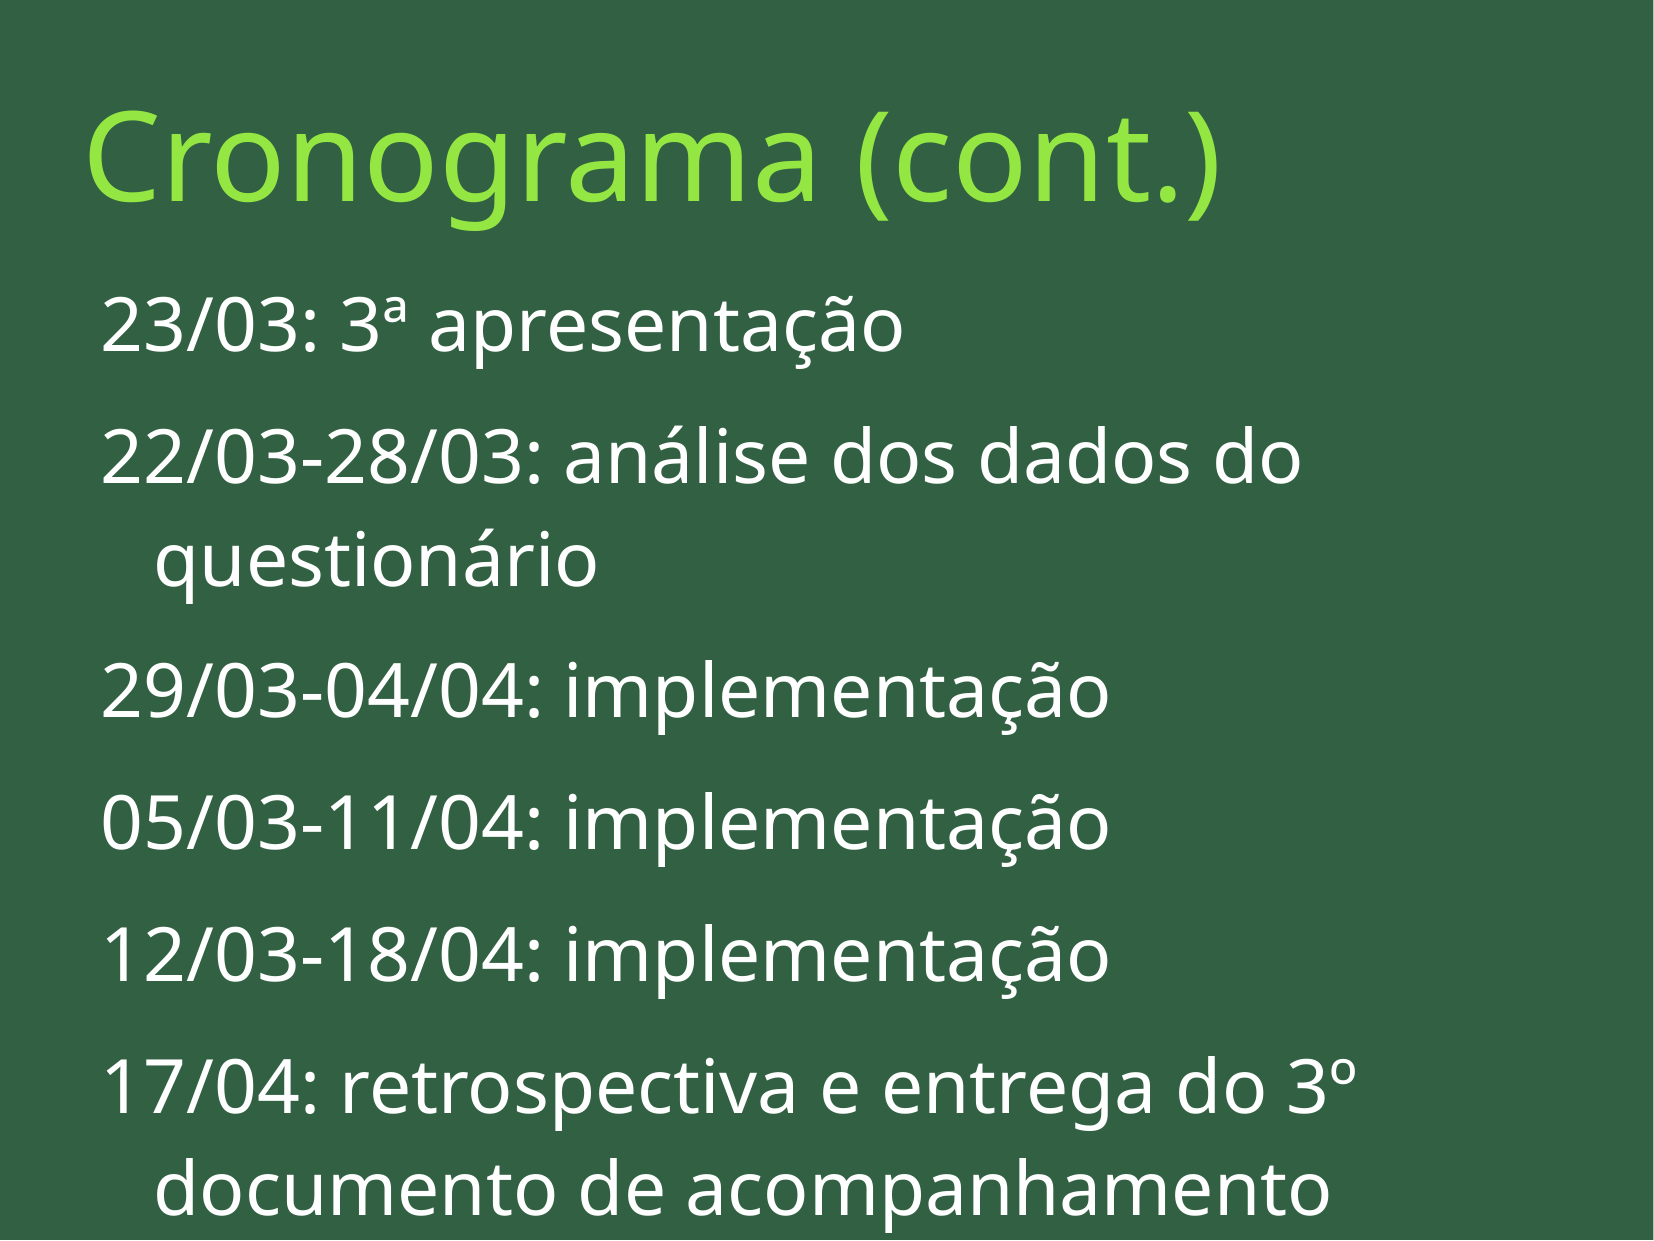

# Cronograma (cont.)
23/03: 3ª apresentação
22/03-28/03: análise dos dados do questionário
29/03-04/04: implementação
05/03-11/04: implementação
12/03-18/04: implementação
17/04: retrospectiva e entrega do 3º documento de acompanhamento
23/04: 4ª apresentação